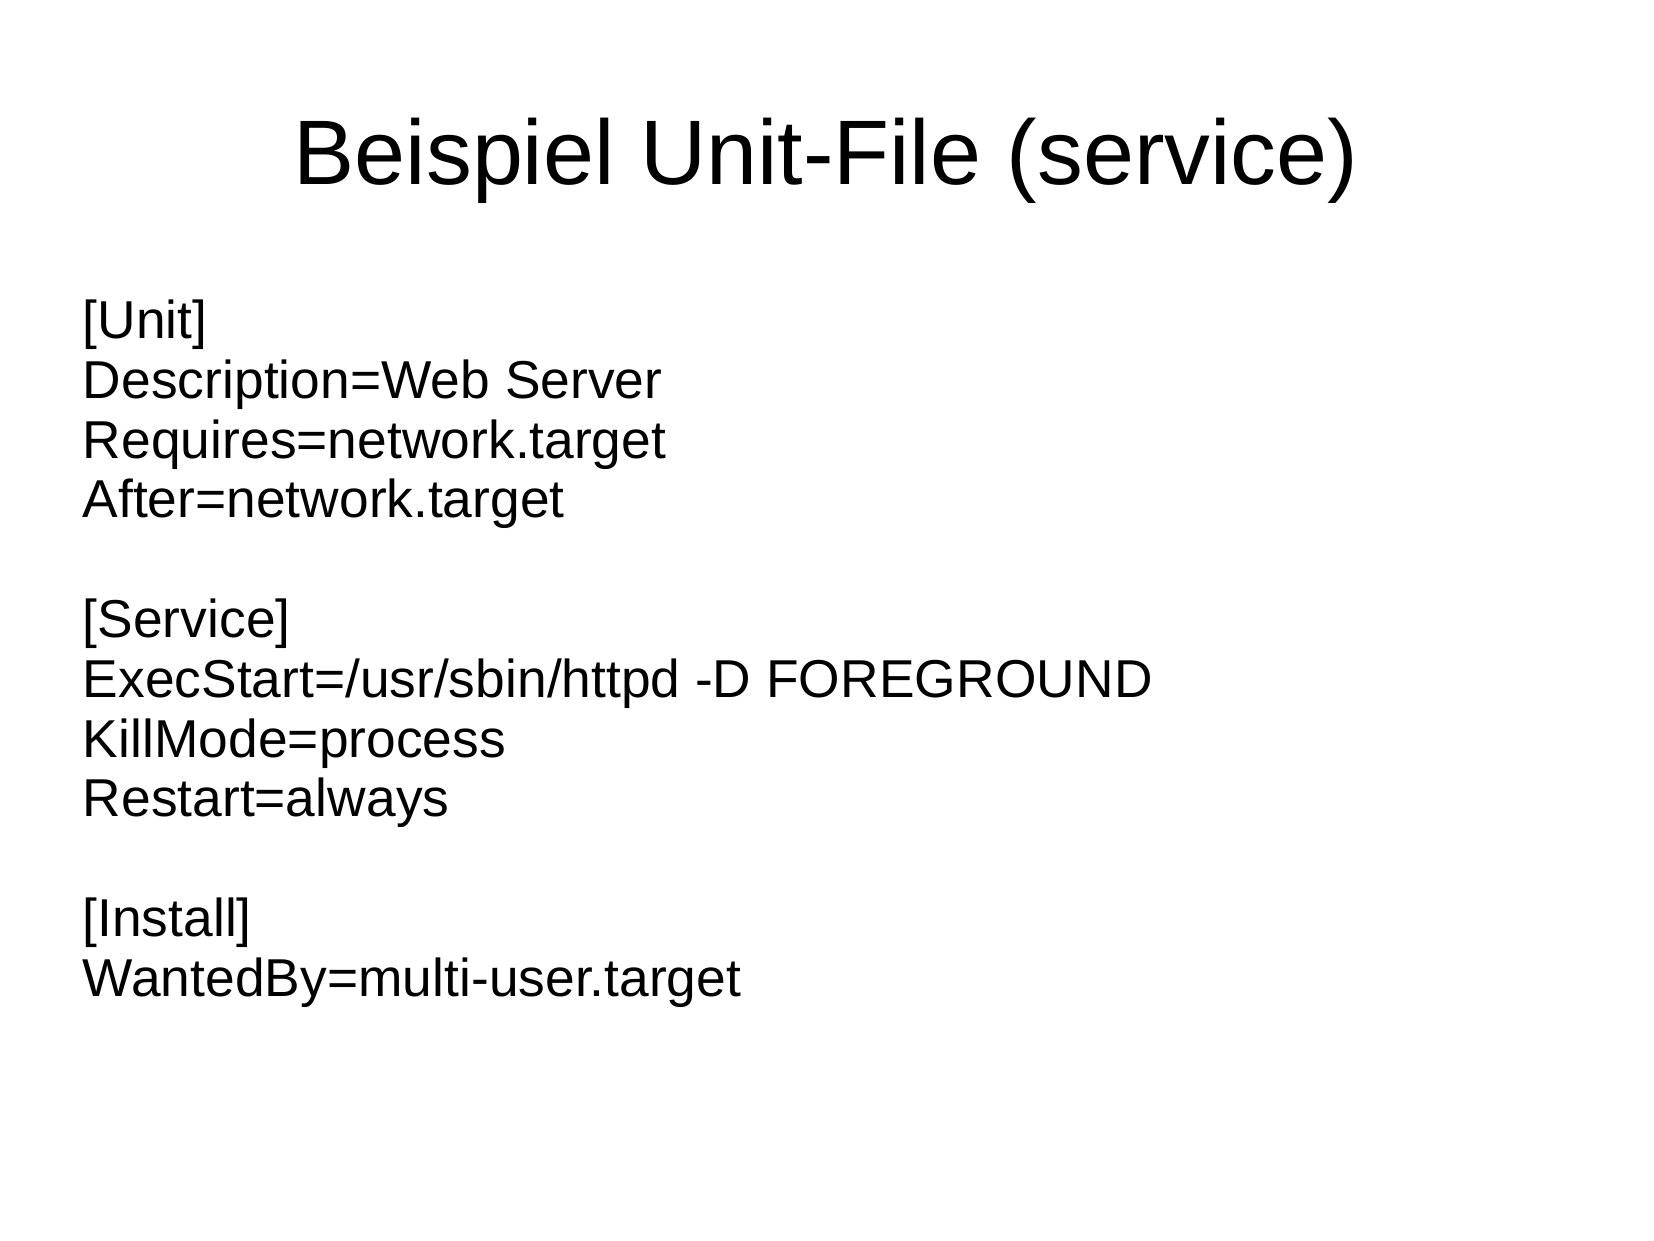

# Beispiel Unit-File (service)
[Unit]
Description=Web Server
Requires=network.target
After=network.target
[Service]
ExecStart=/usr/sbin/httpd -D FOREGROUND
KillMode=process
Restart=always
[Install]
WantedBy=multi-user.target